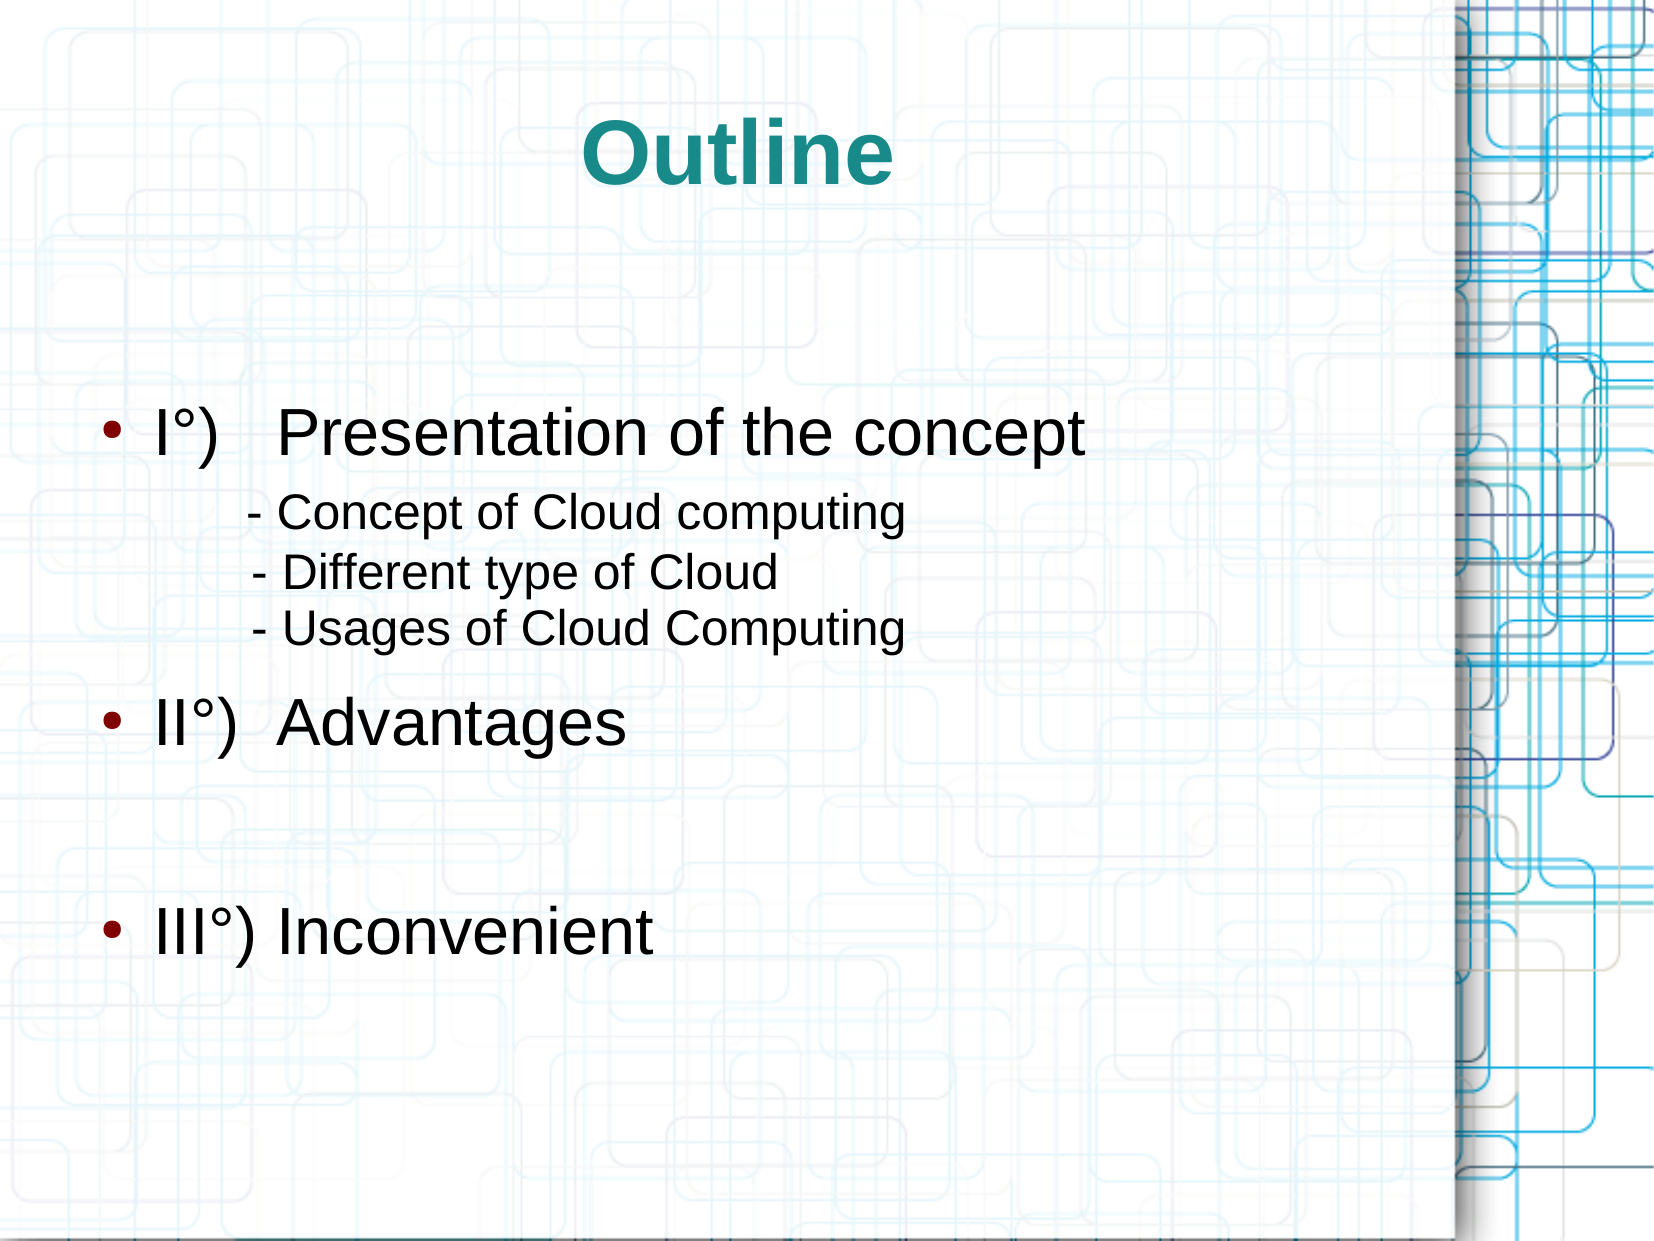

# Outline
I°) Presentation of the concept
 - Concept of Cloud computing
 - Different type of Cloud
 - Usages of Cloud Computing
II°) Advantages
III°) Inconvenient